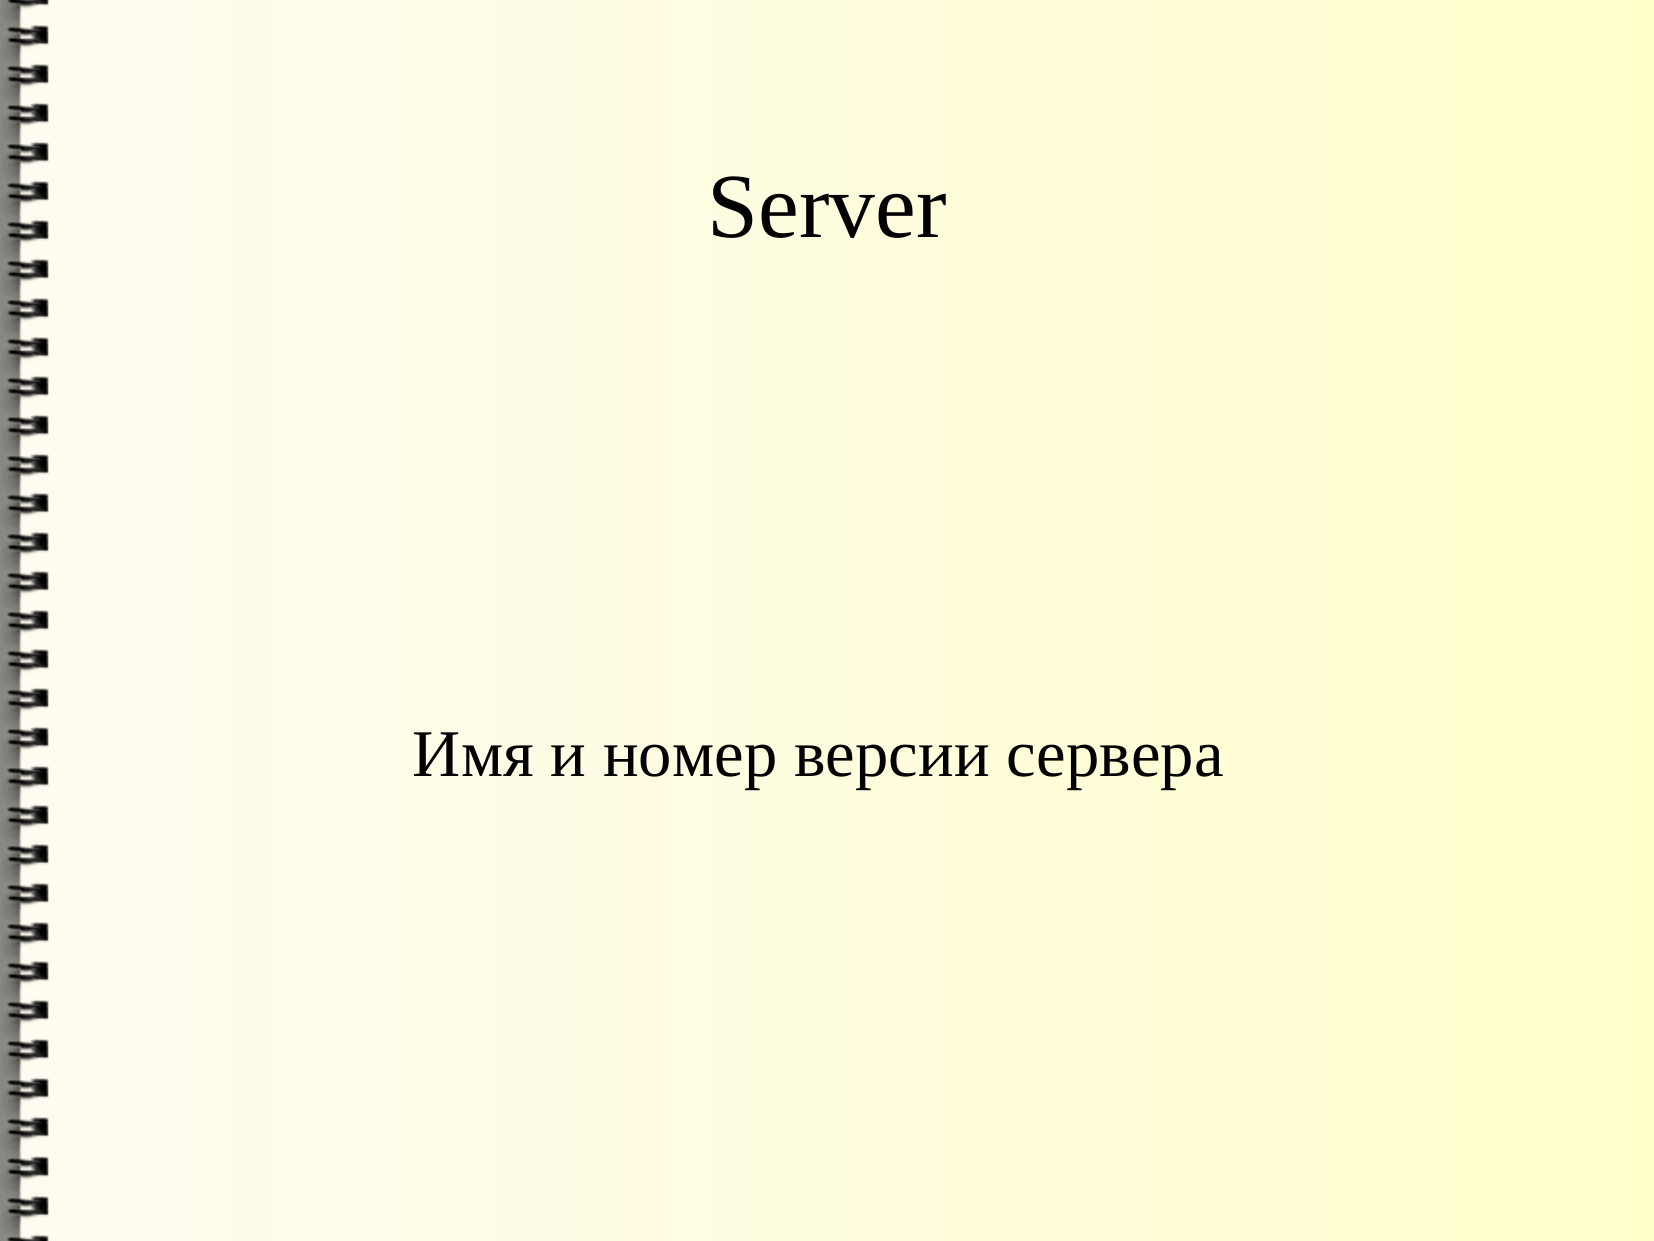

# Server
Имя и номер версии сервера